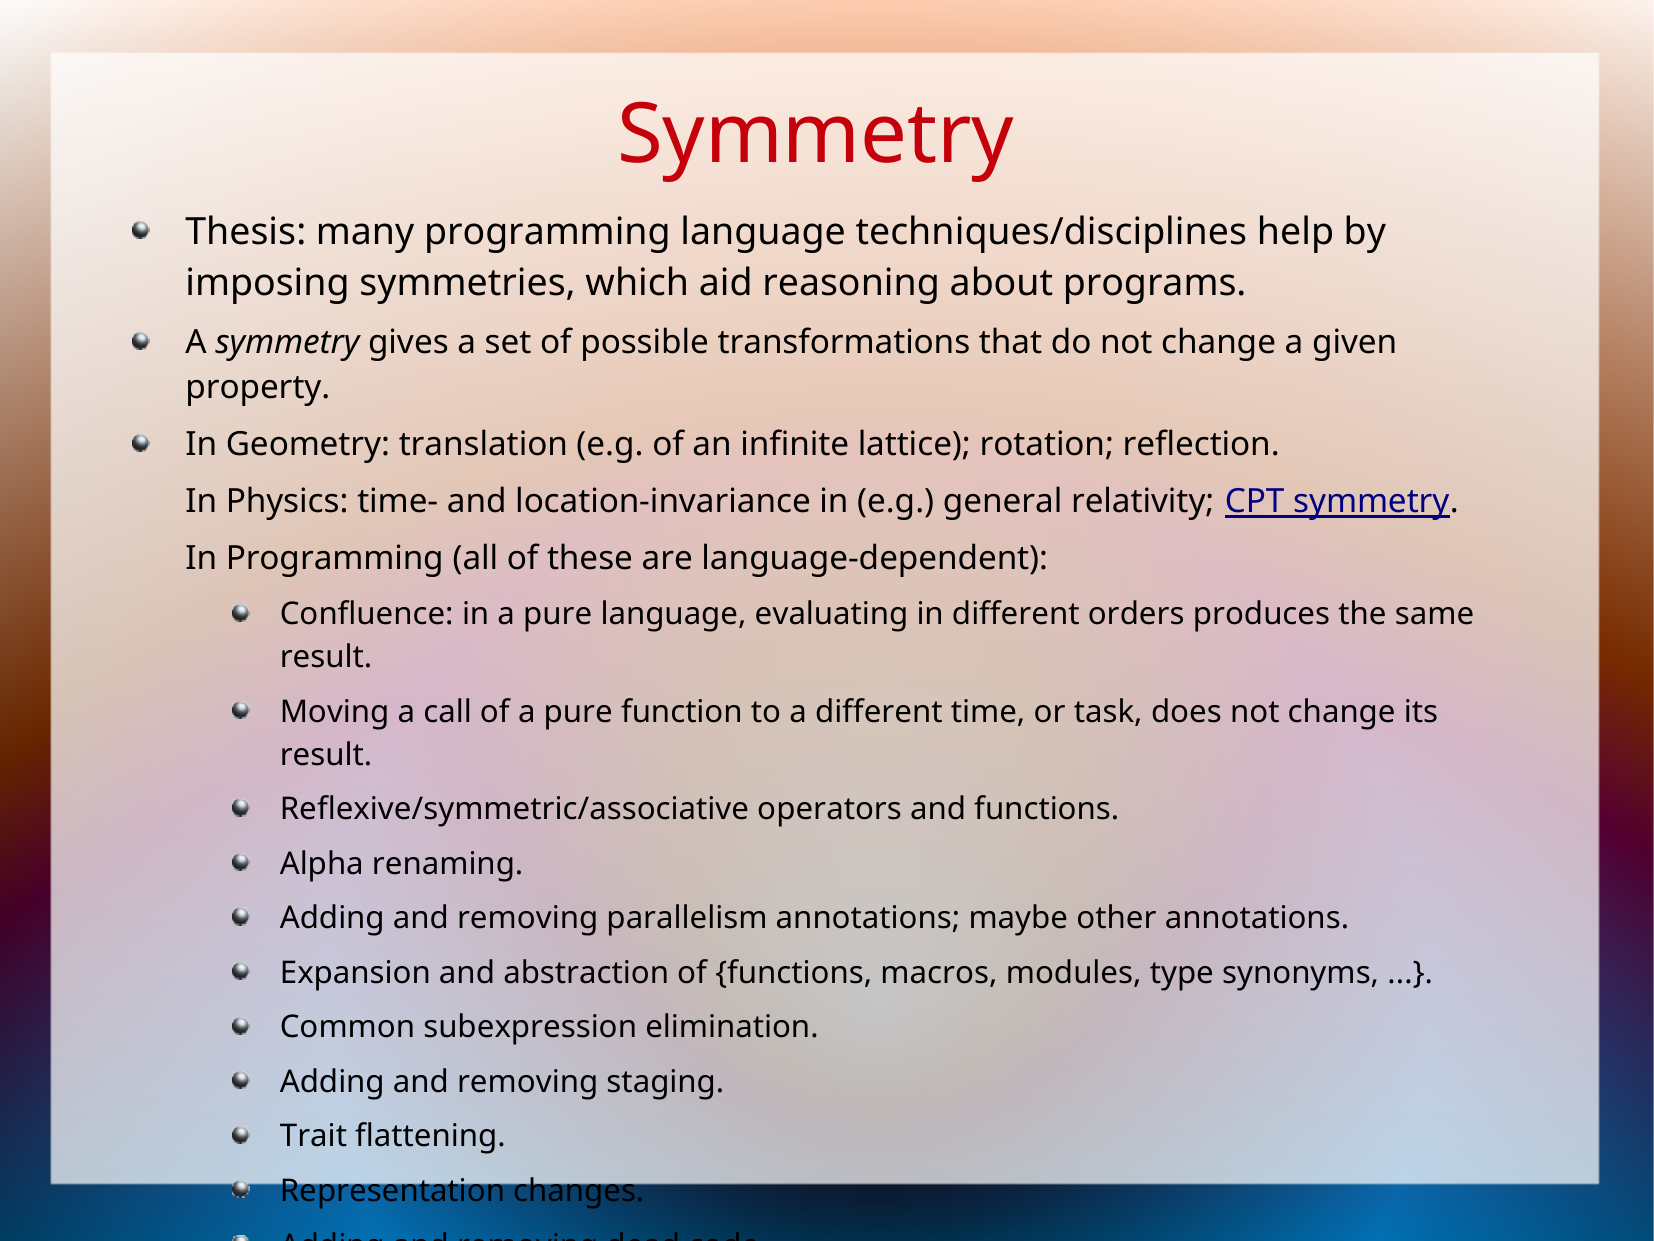

# Symmetry
Thesis: many programming language techniques/disciplines help by imposing symmetries, which aid reasoning about programs.
A symmetry gives a set of possible transformations that do not change a given property.
In Geometry: translation (e.g. of an infinite lattice); rotation; reflection.
In Physics: time- and location-invariance in (e.g.) general relativity; CPT symmetry.
In Programming (all of these are language-dependent):
Confluence: in a pure language, evaluating in different orders produces the same result.
Moving a call of a pure function to a different time, or task, does not change its result.
Reflexive/symmetric/associative operators and functions.
Alpha renaming.
Adding and removing parallelism annotations; maybe other annotations.
Expansion and abstraction of {functions, macros, modules, type synonyms, ...}.
Common subexpression elimination.
Adding and removing staging.
Trait flattening.
Representation changes.
Adding and removing dead code.
Comments and formatting.